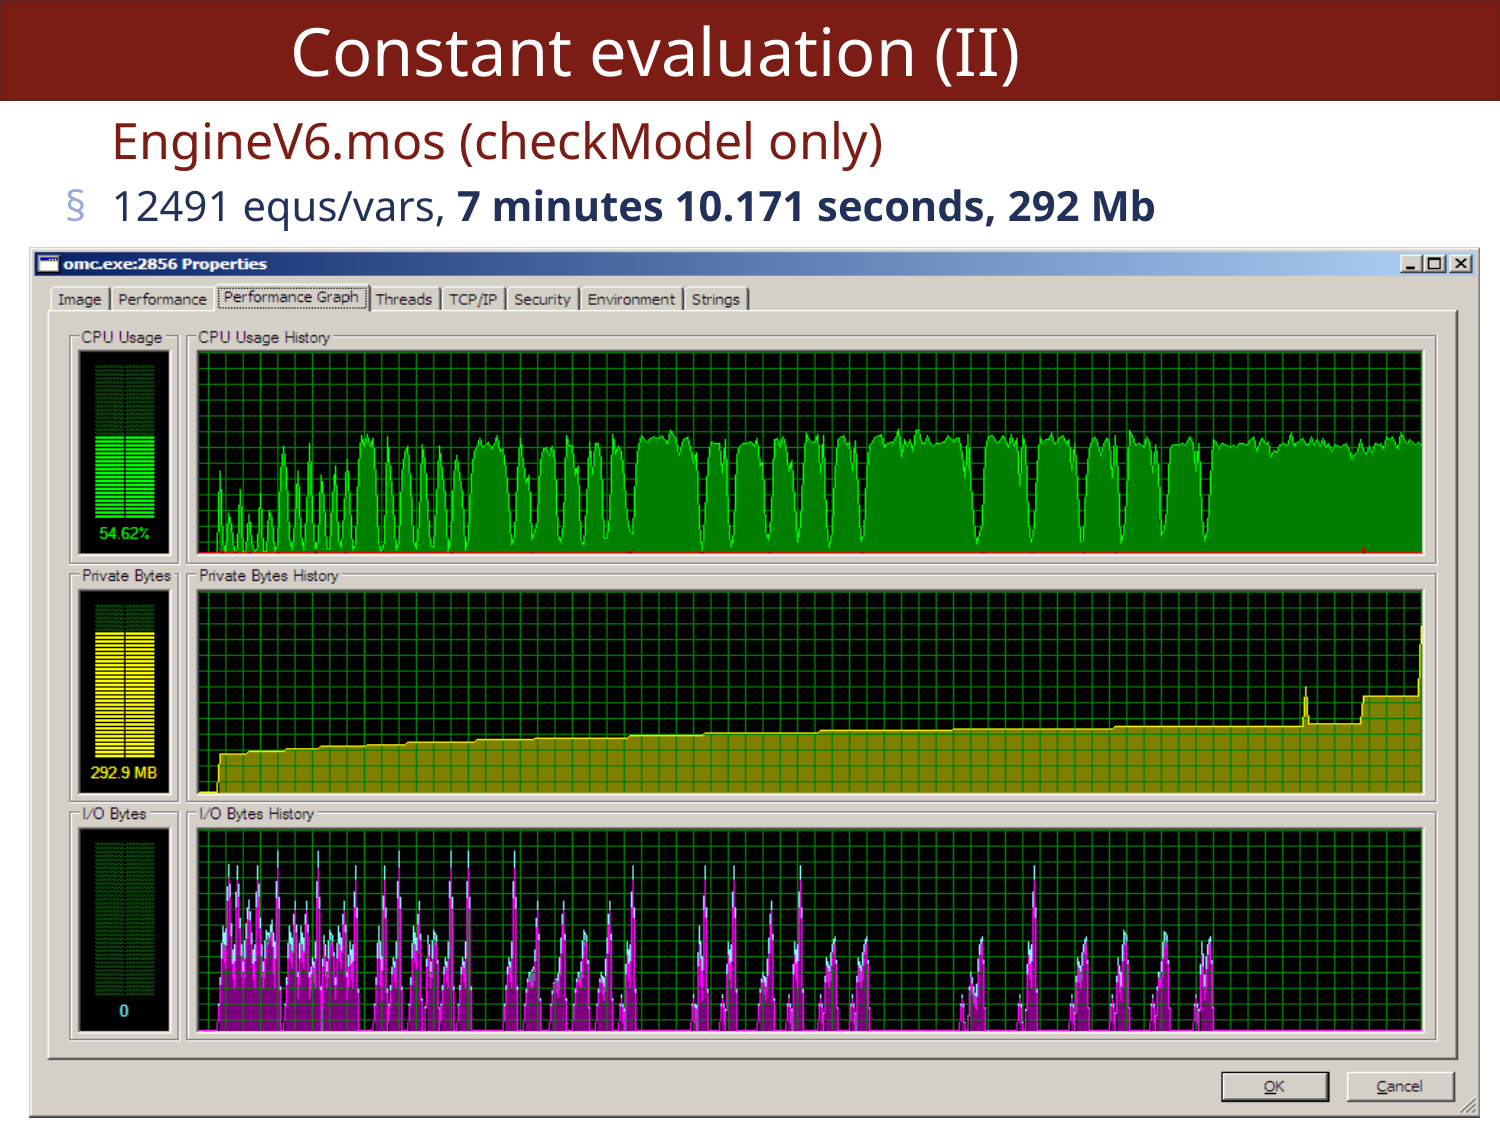

# Constant evaluation (II)
EngineV6.mos (checkModel only)
12491 equs/vars, 7 minutes 10.171 seconds, 292 Mb
13